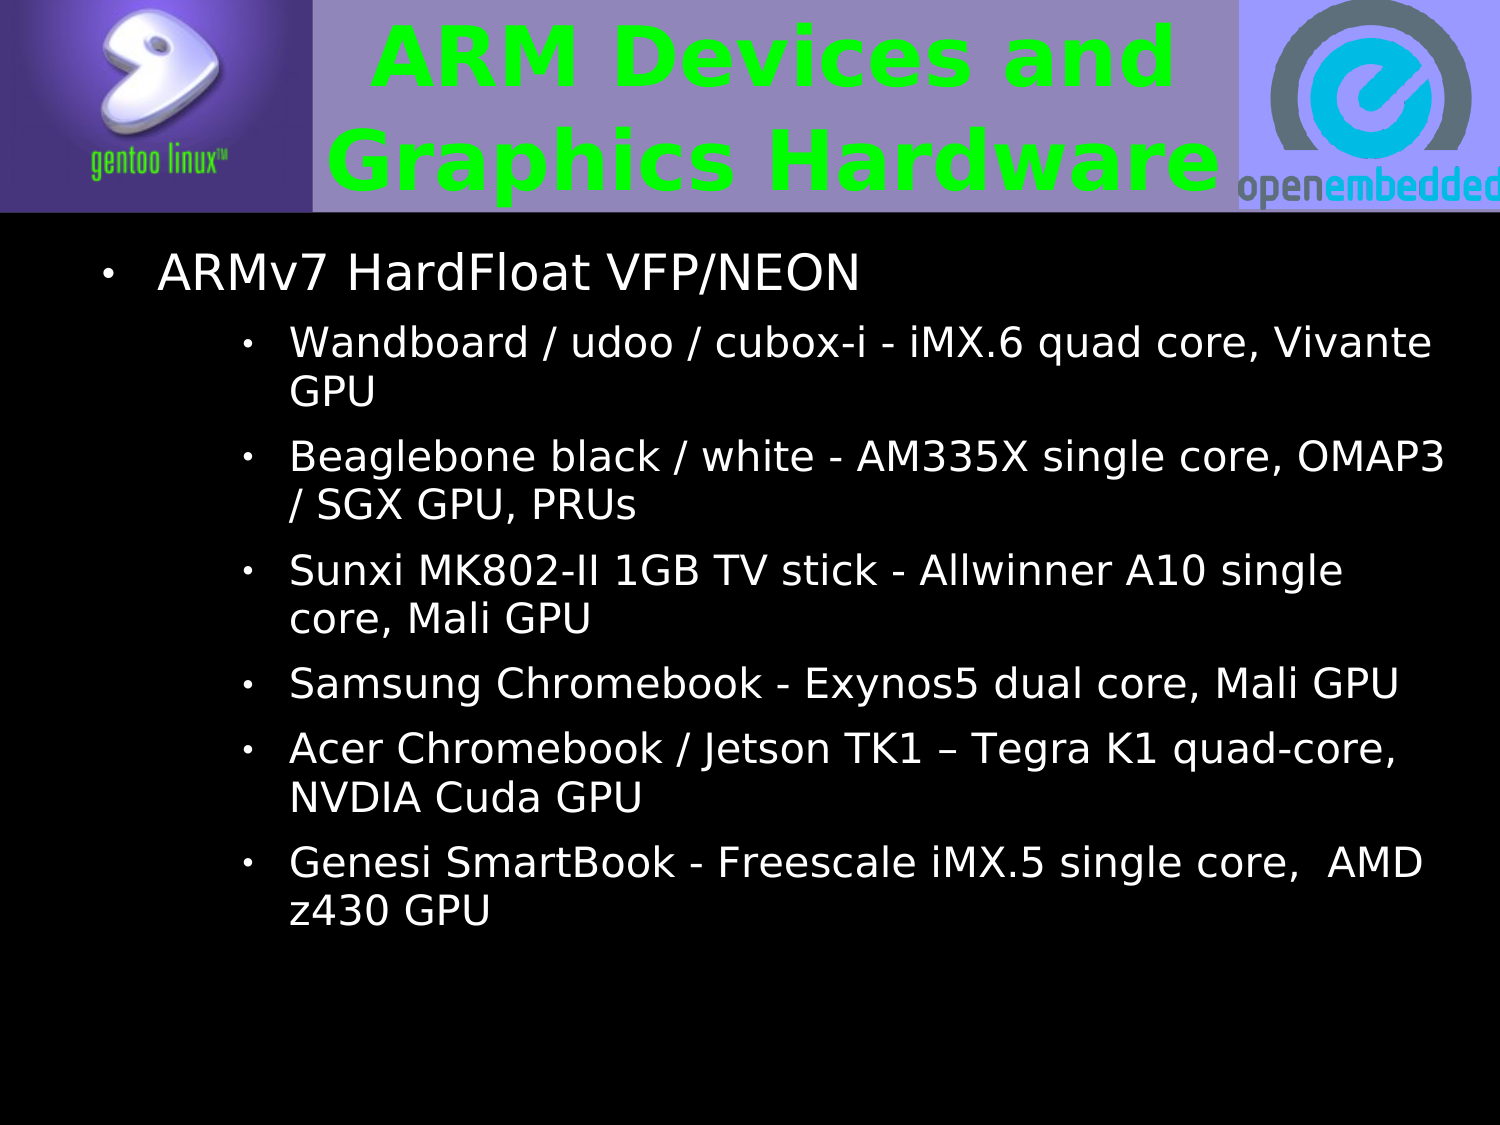

# ARM Devices and Graphics Hardware
ARMv7 HardFloat VFP/NEON
Wandboard / udoo / cubox-i - iMX.6 quad core, Vivante GPU
Beaglebone black / white - AM335X single core, OMAP3 / SGX GPU, PRUs
Sunxi MK802-II 1GB TV stick - Allwinner A10 single core, Mali GPU
Samsung Chromebook - Exynos5 dual core, Mali GPU
Acer Chromebook / Jetson TK1 – Tegra K1 quad-core, NVDIA Cuda GPU
Genesi SmartBook - Freescale iMX.5 single core, AMD z430 GPU